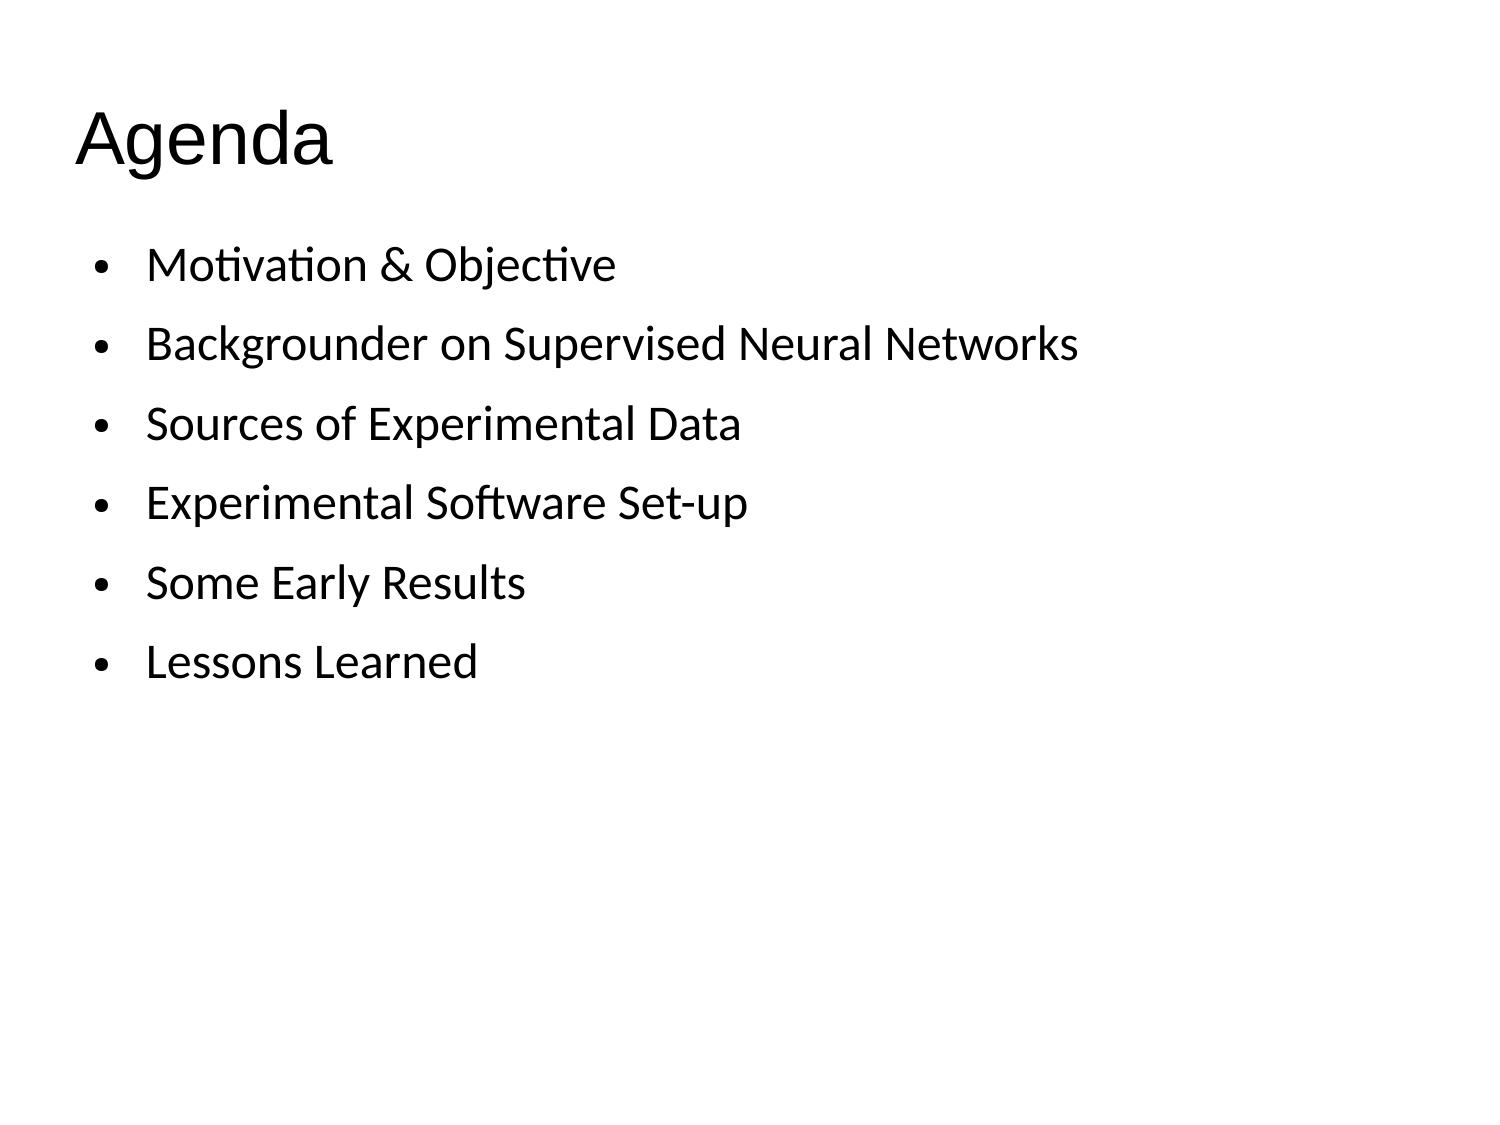

# Agenda
Motivation & Objective
Backgrounder on Supervised Neural Networks
Sources of Experimental Data
Experimental Software Set-up
Some Early Results
Lessons Learned